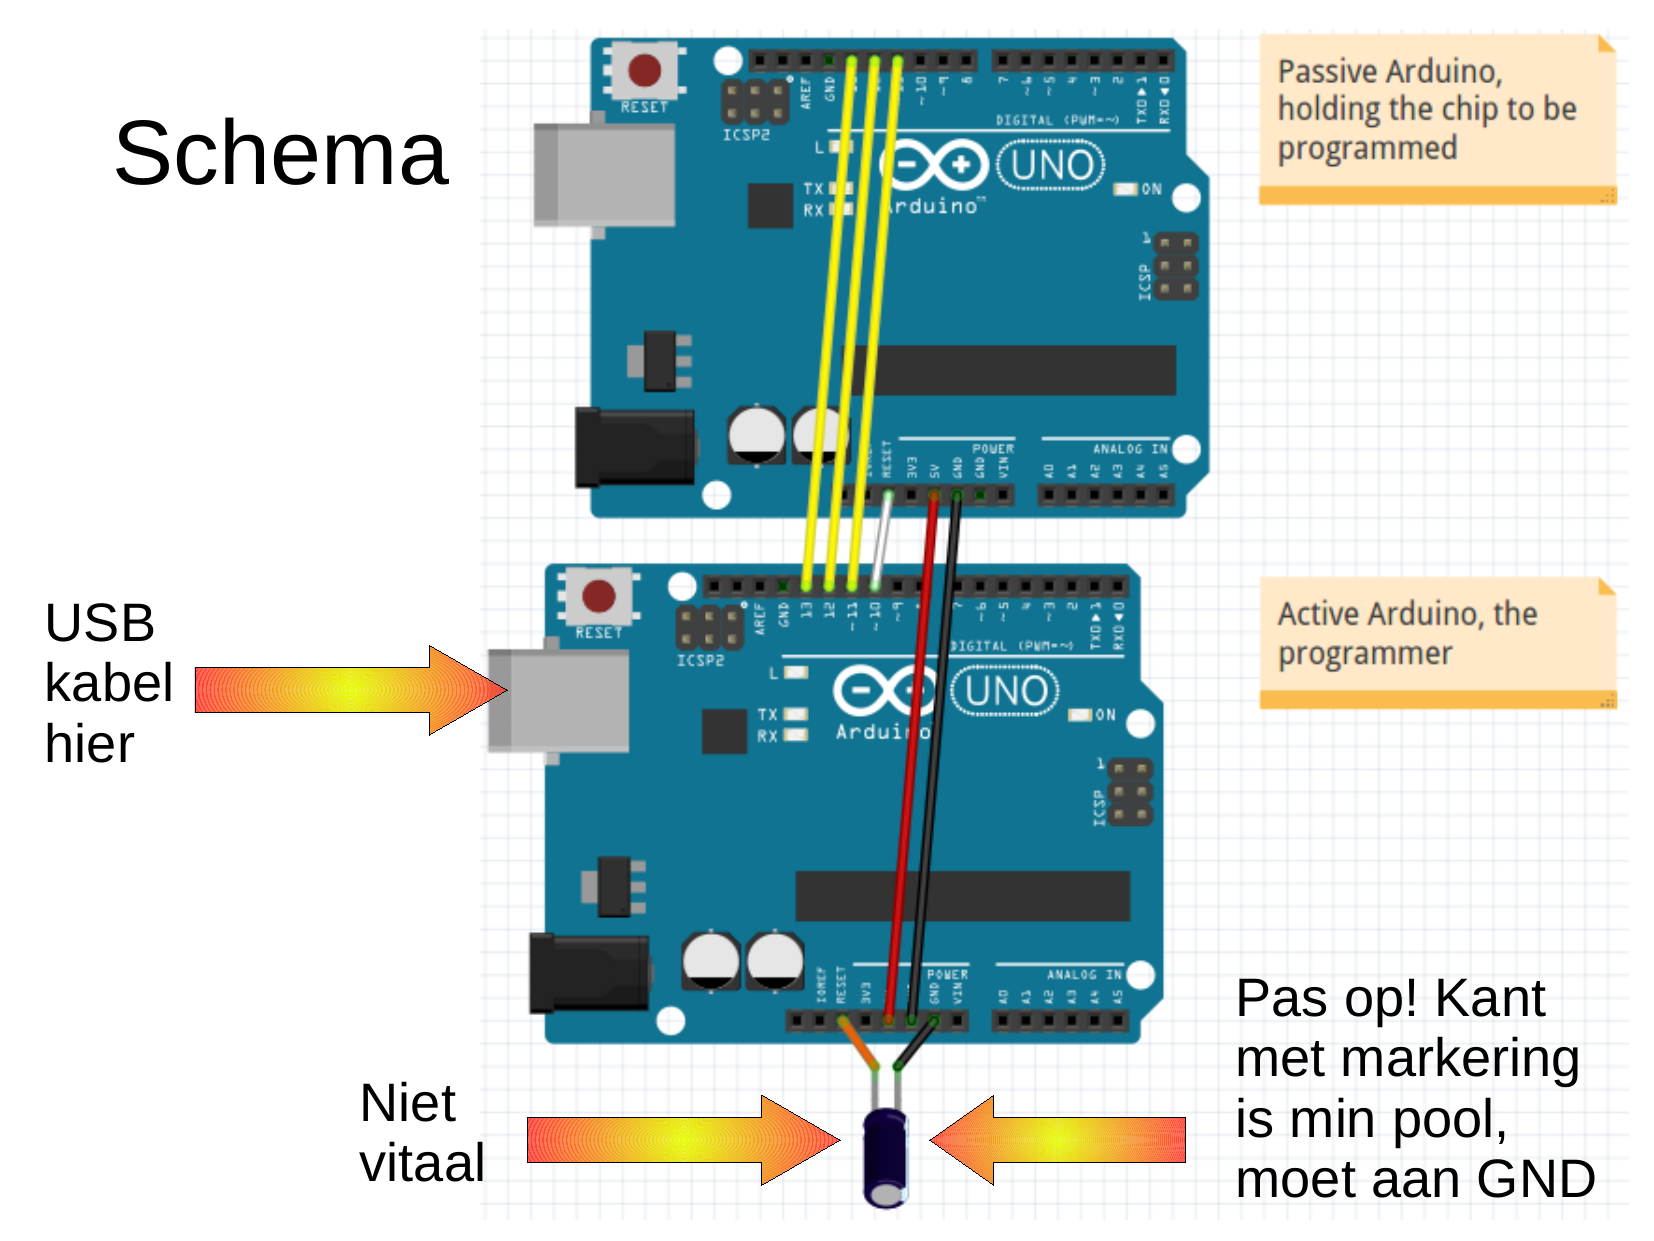

# Schema
USB
kabel hier
Pas op! Kant met markering is min pool, moet aan GND
Niet vitaal